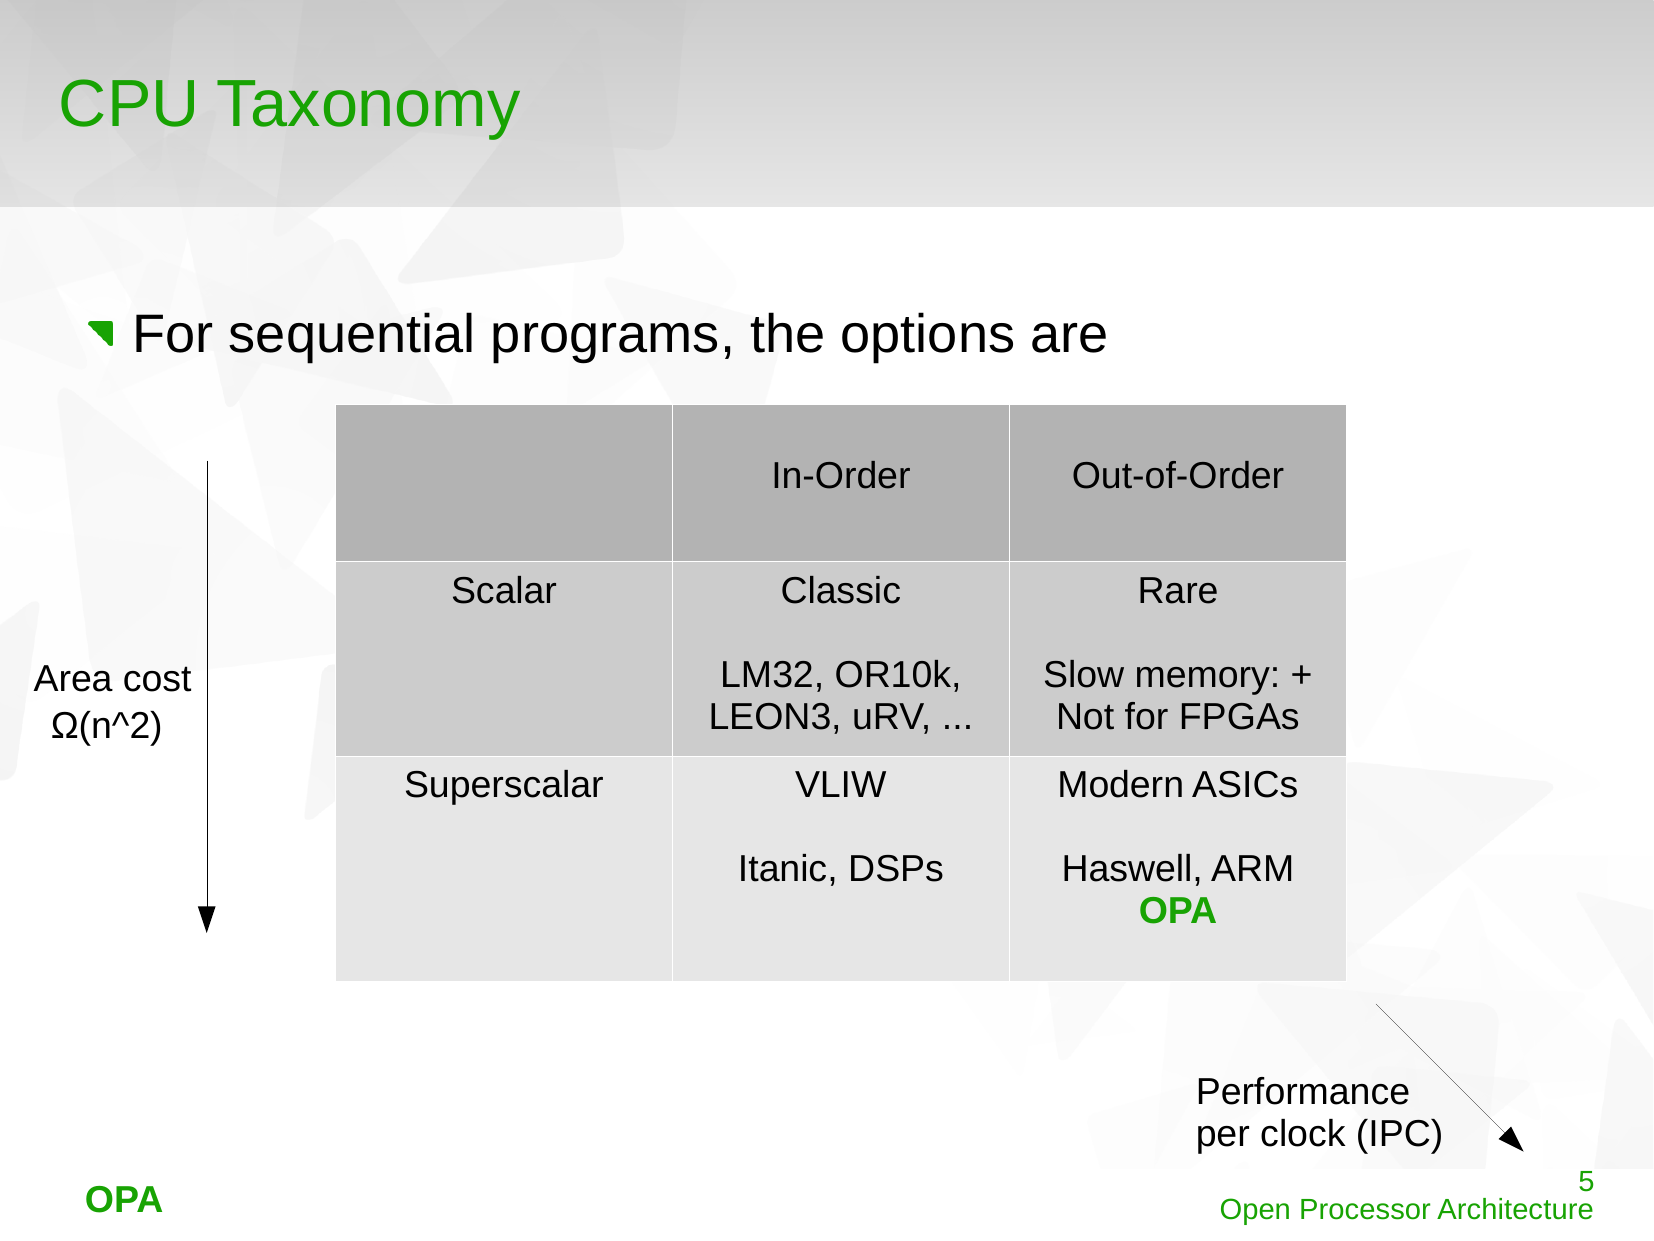

# CPU Taxonomy
For sequential programs, the options are
| | In-Order | Out-of-Order |
| --- | --- | --- |
| Scalar | Classic LM32, OR10k, LEON3, uRV, ... | Rare Slow memory: + Not for FPGAs |
| Superscalar | VLIW Itanic, DSPs | Modern ASICs Haswell, ARM OPA |
Area cost
Ω(n^2)
Performance
per clock (IPC)
5
Open Processor Architecture